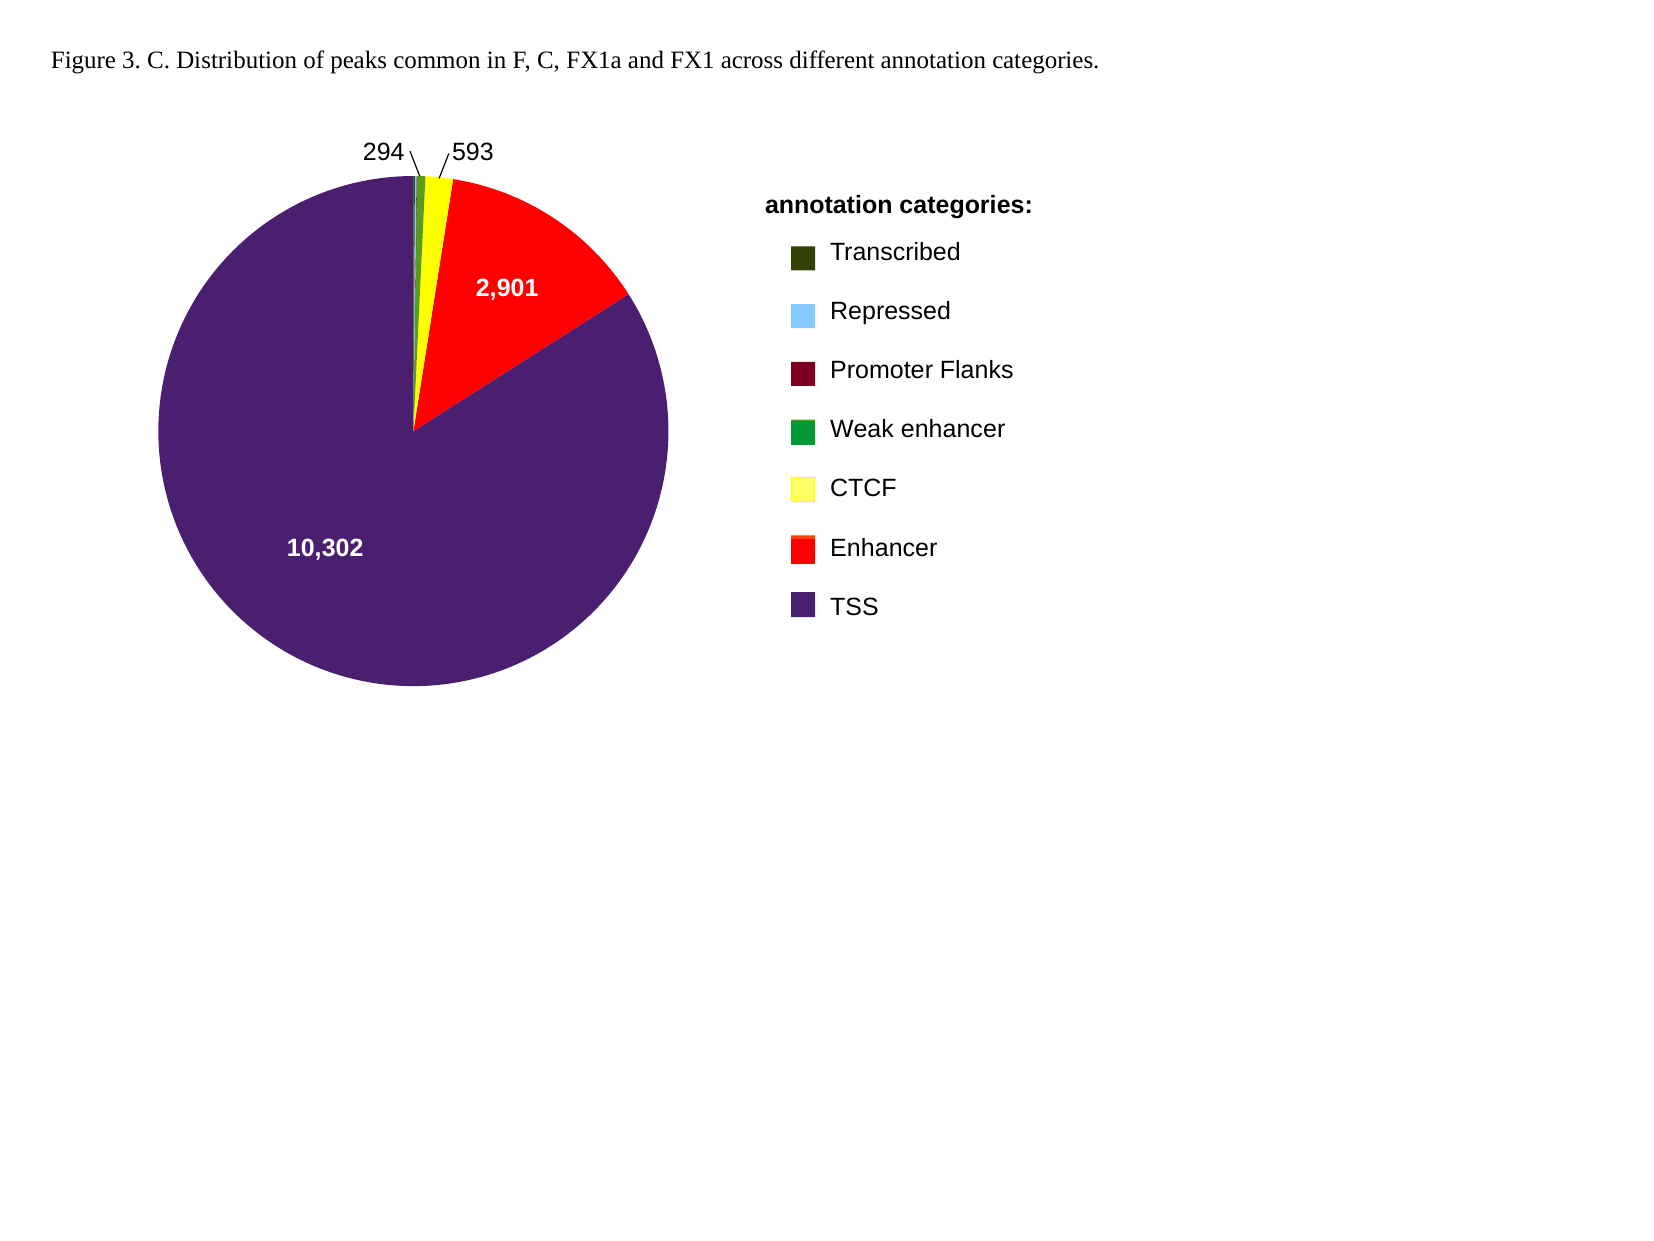

Figure 3. C. Distribution of peaks common in F, C, FX1a and FX1 across different annotation categories.
593
294
### Chart
| Category | Column D |
|---|---|
| TSS.bed | 11079939.0 |
| E.bed | 1778772.0 |
| CTCF.bed | 228947.0 |
| WE.bed | 68967.0 |
| PF.bed | 4440.0 |
| R.bed | 13334.0 |
| T.bed | 13082.0 |annotation categories:
Transcribed
2,901
Repressed
Promoter Flanks
Weak enhancer
CTCF
Enhancer
10,302
TSS